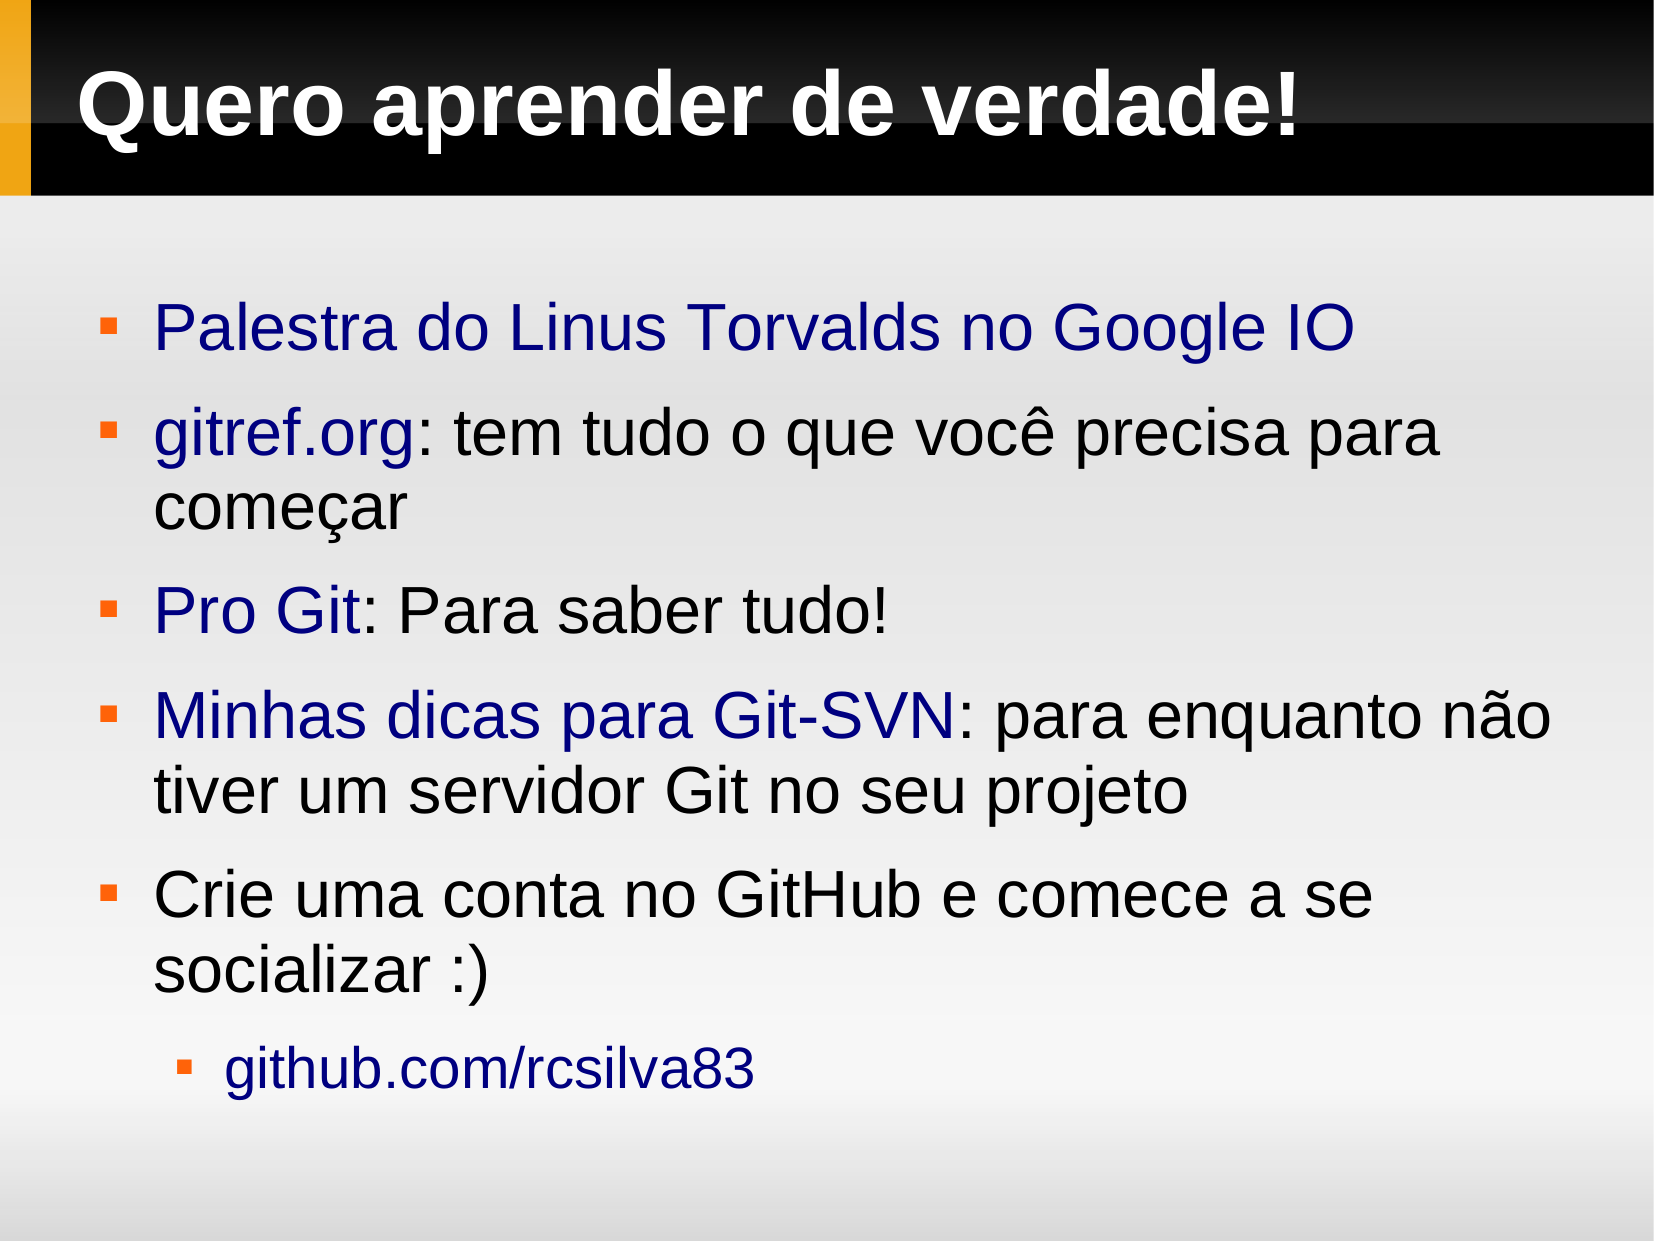

# Quero aprender de verdade!
Palestra do Linus Torvalds no Google IO
gitref.org: tem tudo o que você precisa para começar
Pro Git: Para saber tudo!
Minhas dicas para Git-SVN: para enquanto não tiver um servidor Git no seu projeto
Crie uma conta no GitHub e comece a se socializar :)
github.com/rcsilva83